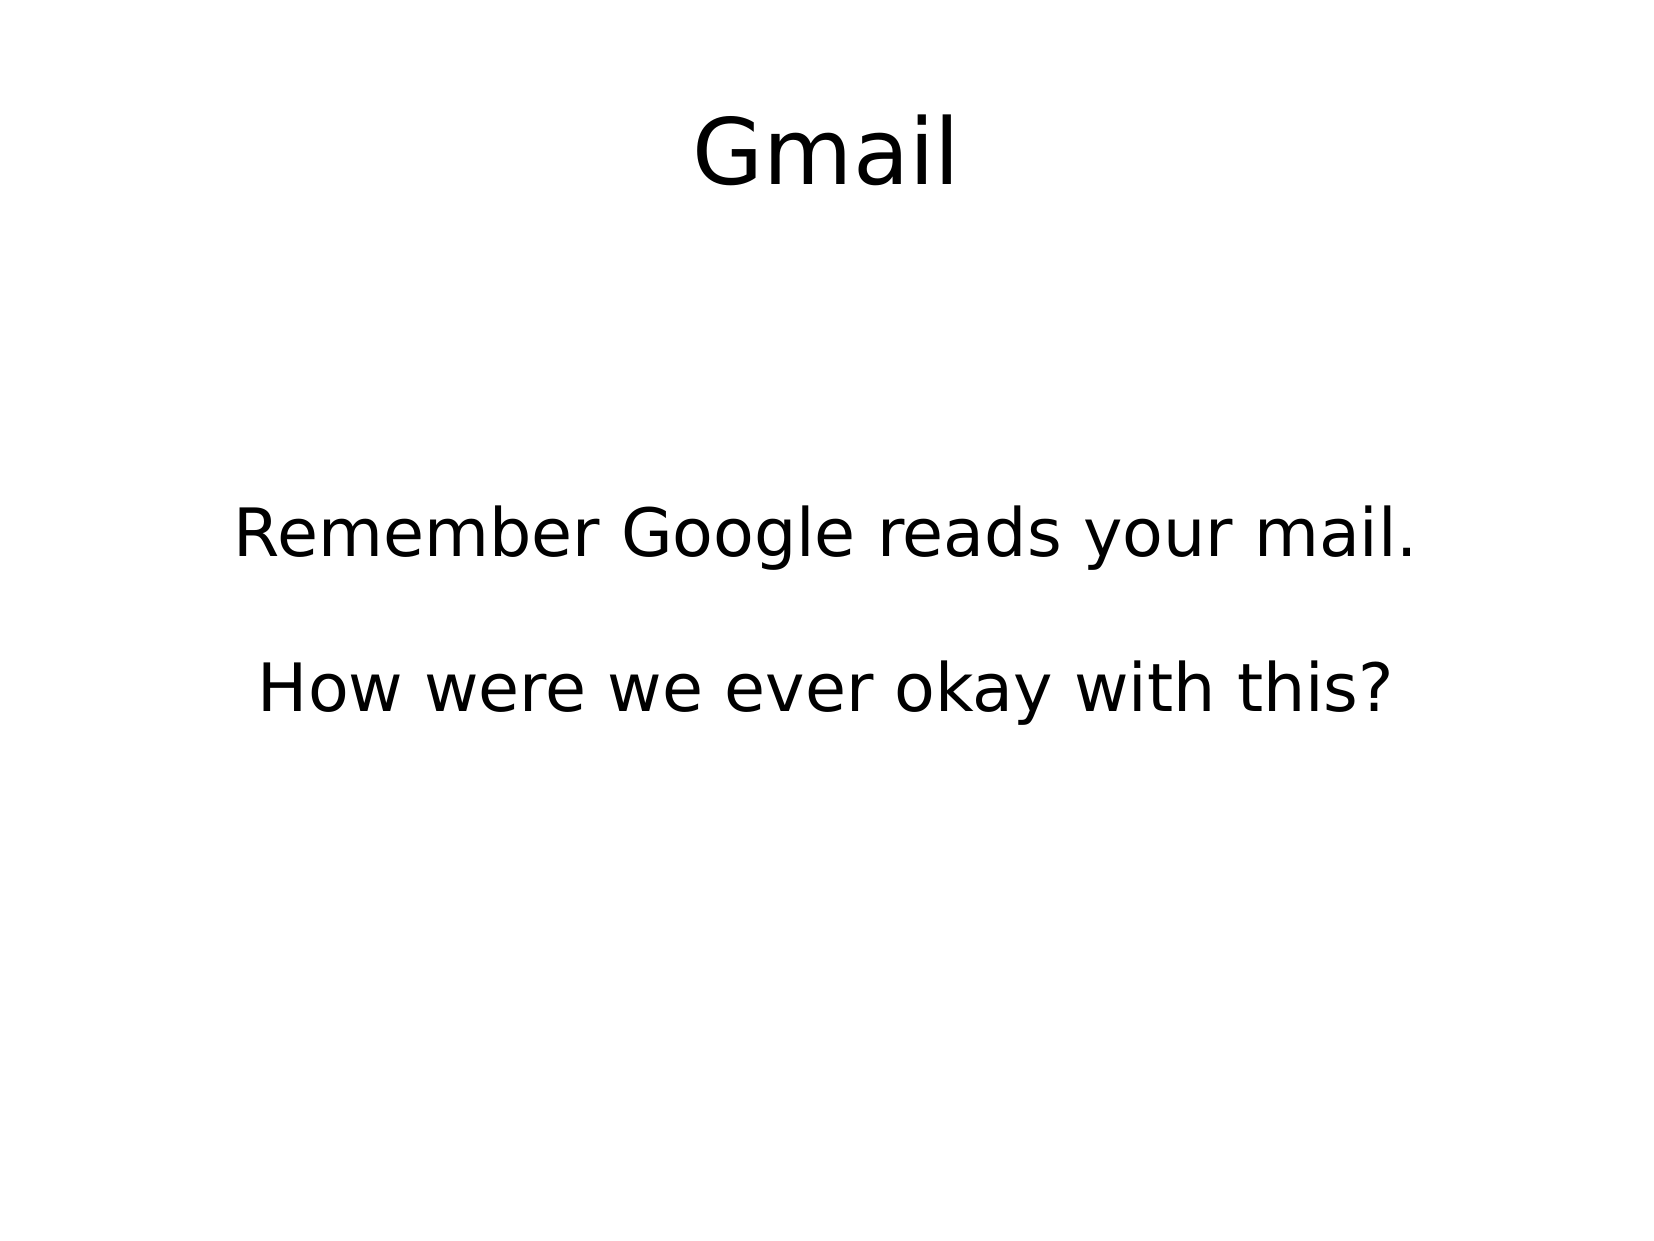

# Gmail
Remember Google reads your mail.
How were we ever okay with this?